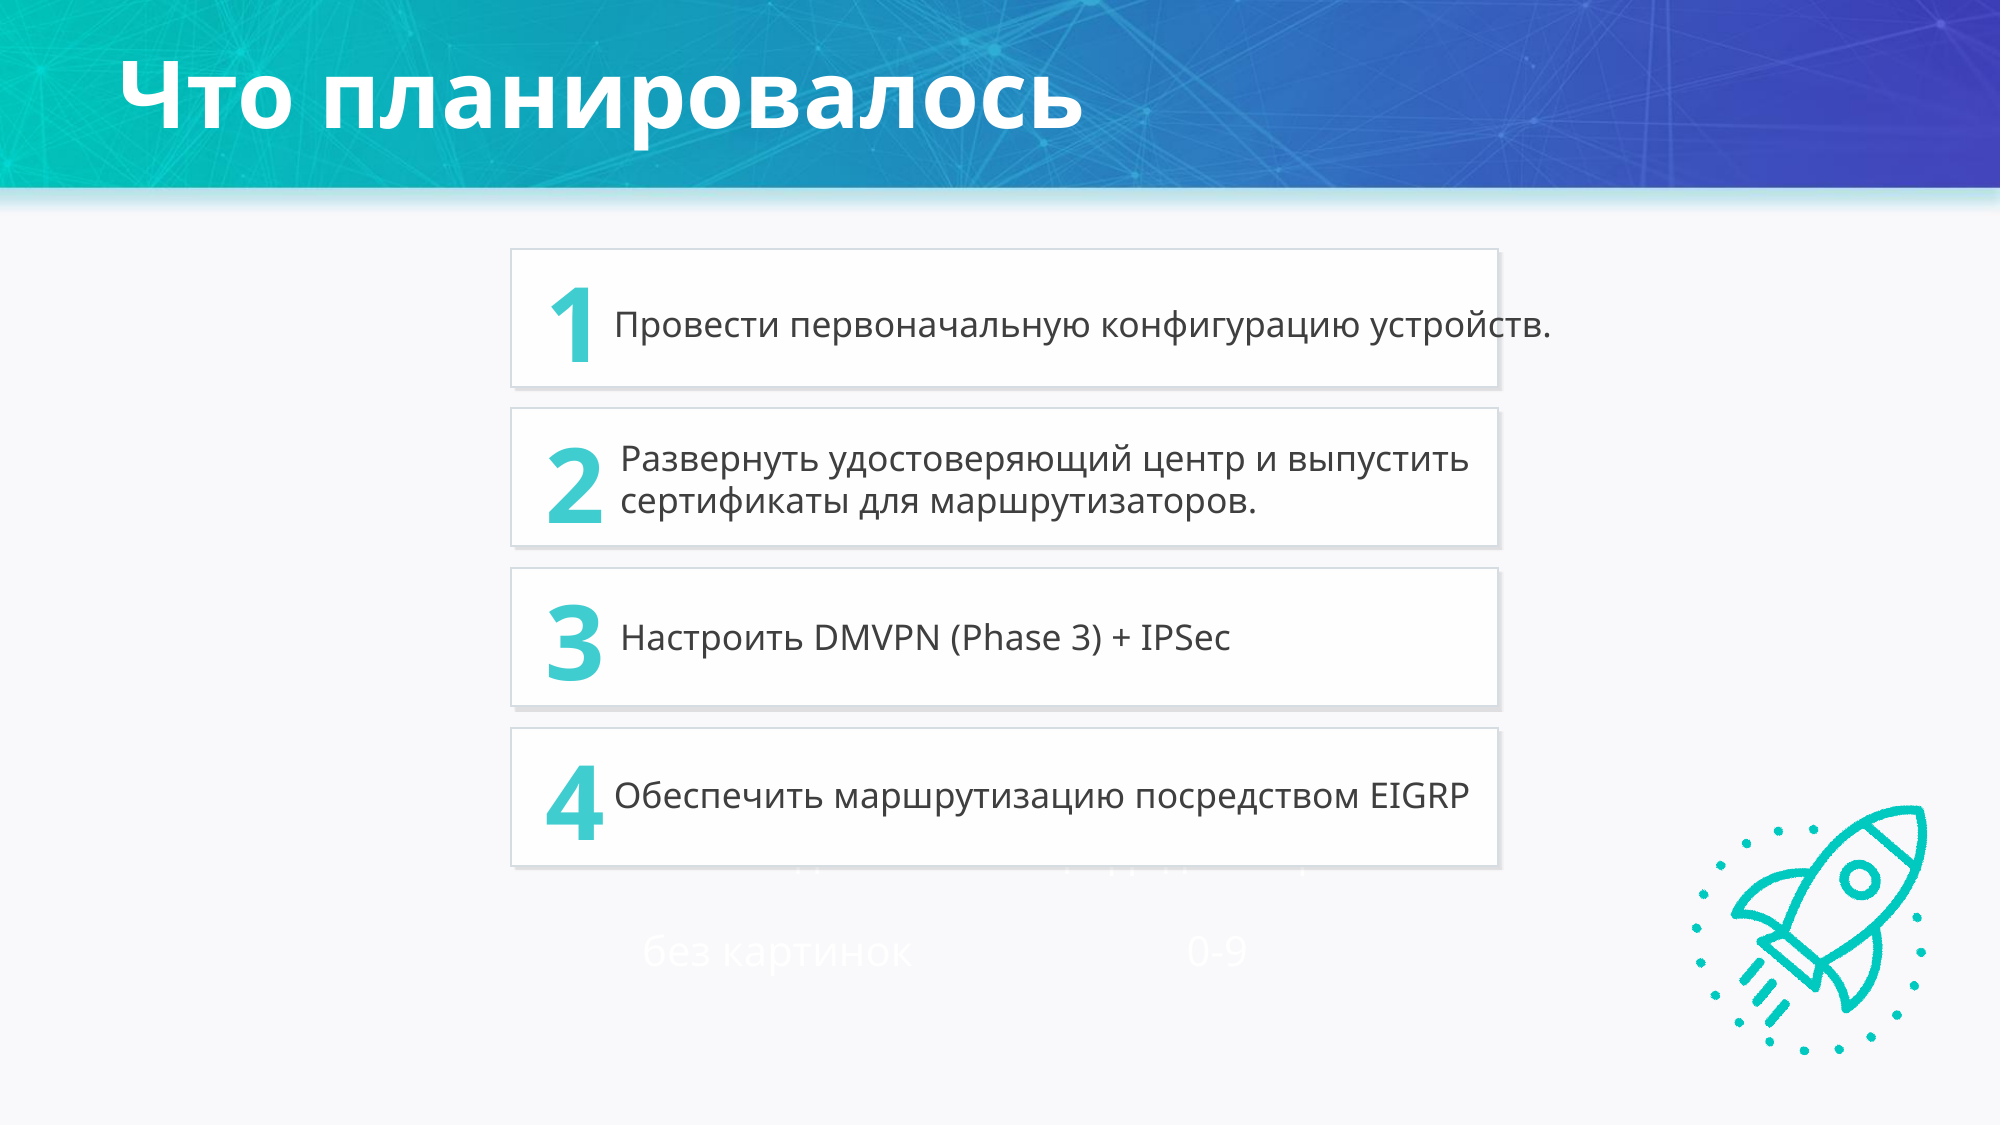

Что было в начале, что знали до курса, сколько времени заняло выполнение проекта
Что планировалось
1
Провести первоначальную конфигурацию устройств.
2
Развернуть удостоверяющий центр и выпустить
сертификаты для маршрутизаторов.
3
Настроить DMVPN (Phase 3) + IPSec
4
Обеспечить маршрутизацию посредством EIGRP
Одна мысль на слайде
без картинок
Использование цифр для опроса
0-9